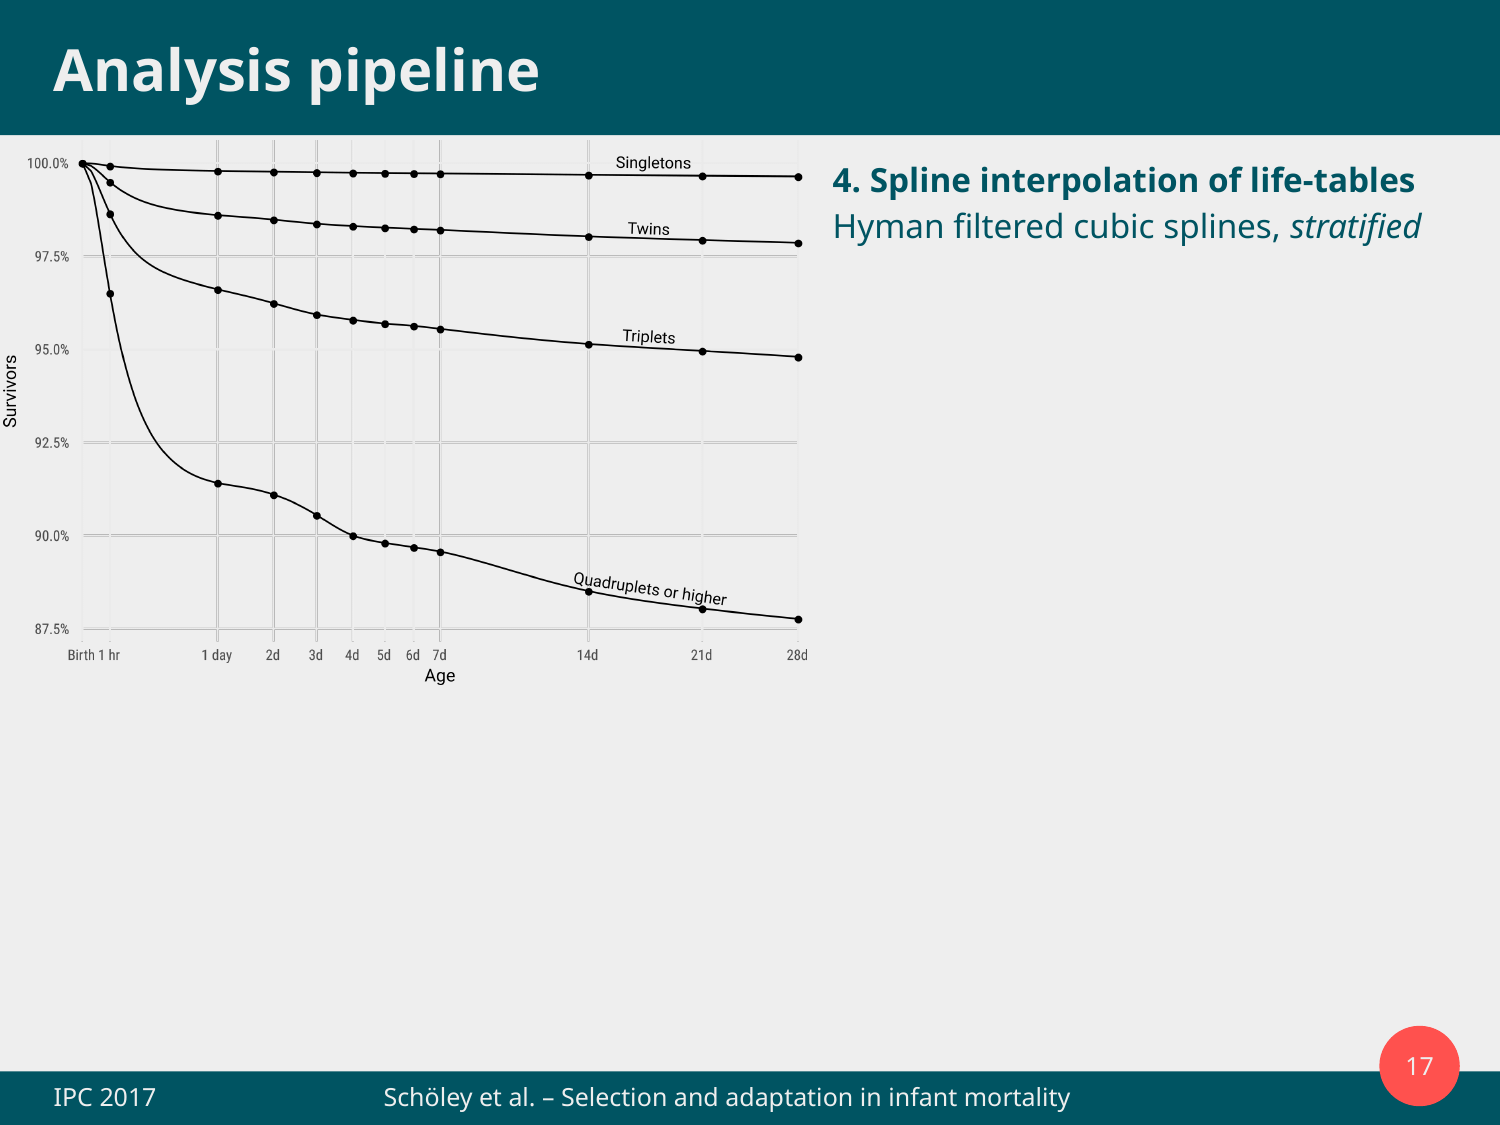

# Analysis pipeline
4. Spline interpolation of life-tables
Hyman filtered cubic splines, stratified
17
IPC 2017
Schöley et al. – Selection and adaptation in infant mortality